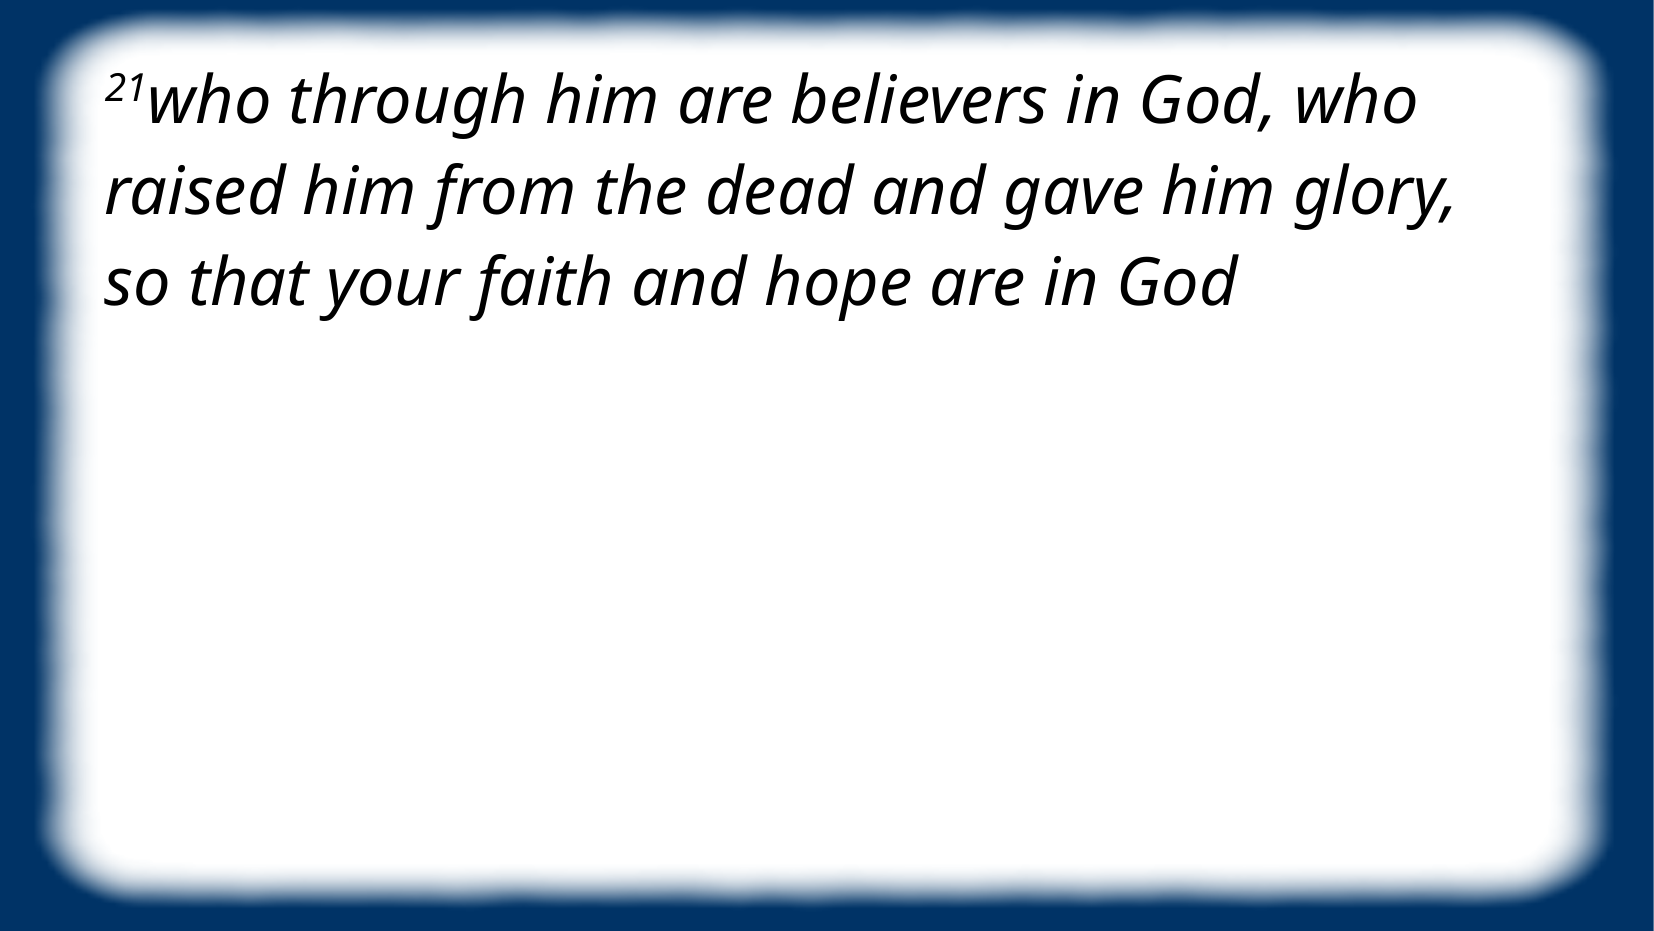

21who through him are believers in God, who raised him from the dead and gave him glory, so that your faith and hope are in God